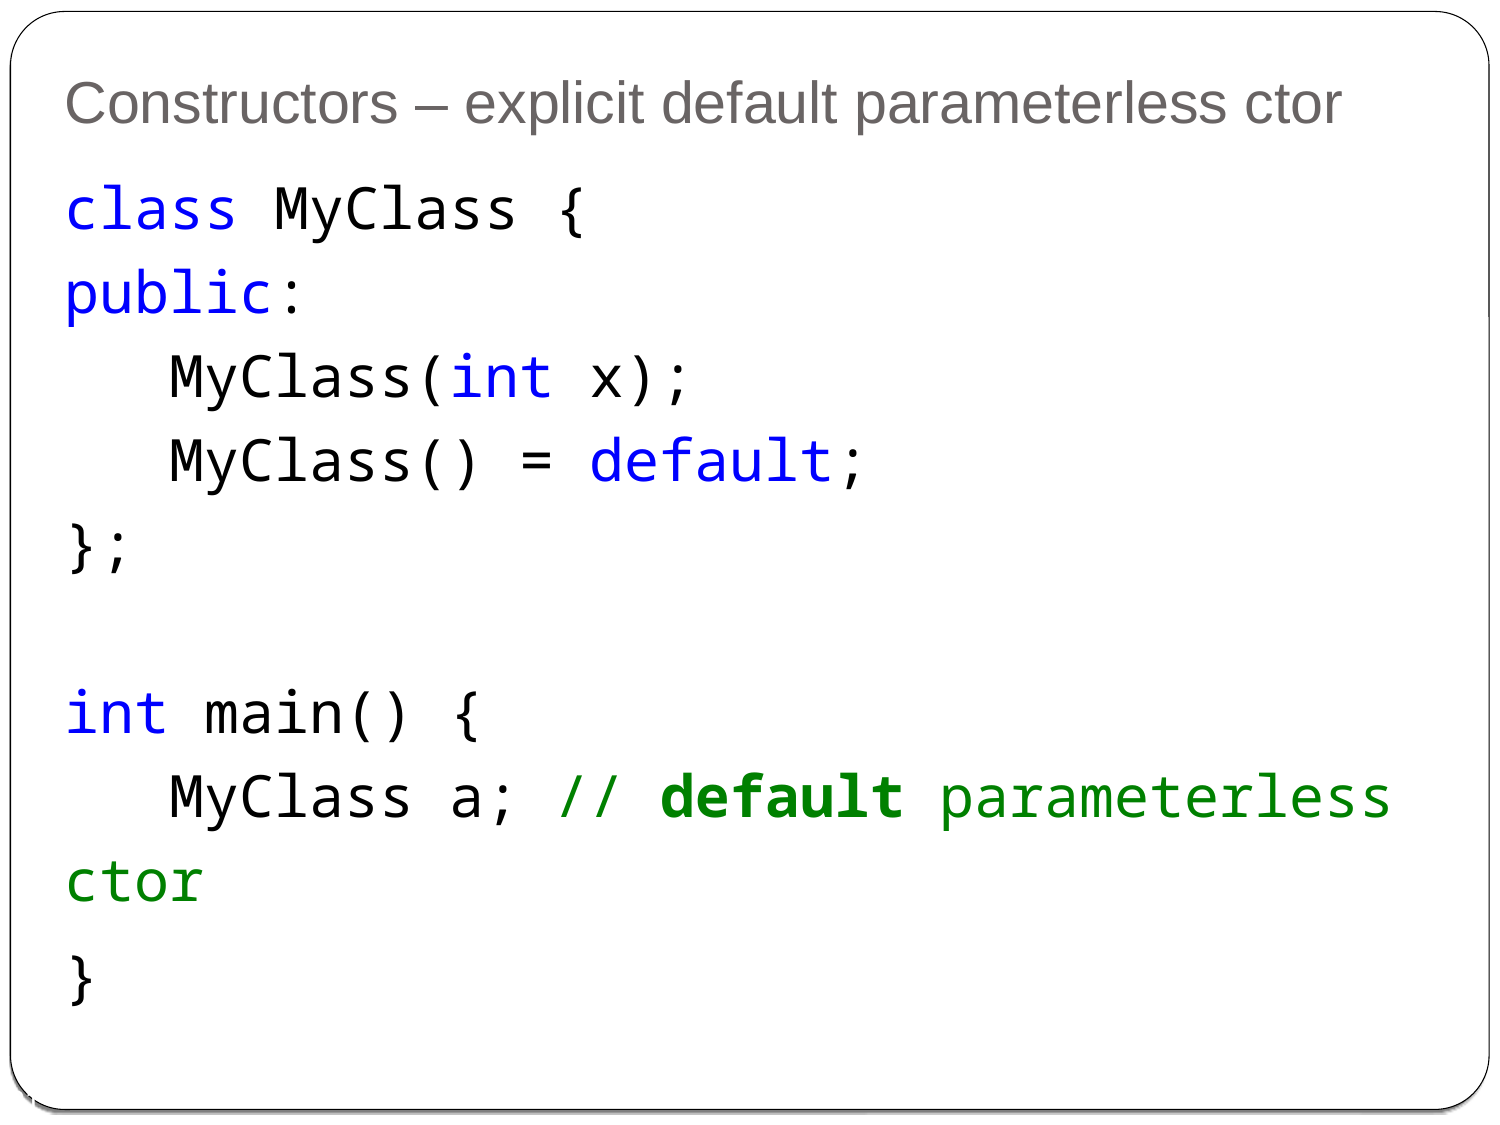

Constructors – explicit default parameterless ctor
# class MyClass { public:    MyClass(int x);    MyClass() = default; }; int main() {    MyClass a; // default parameterless ctor
}